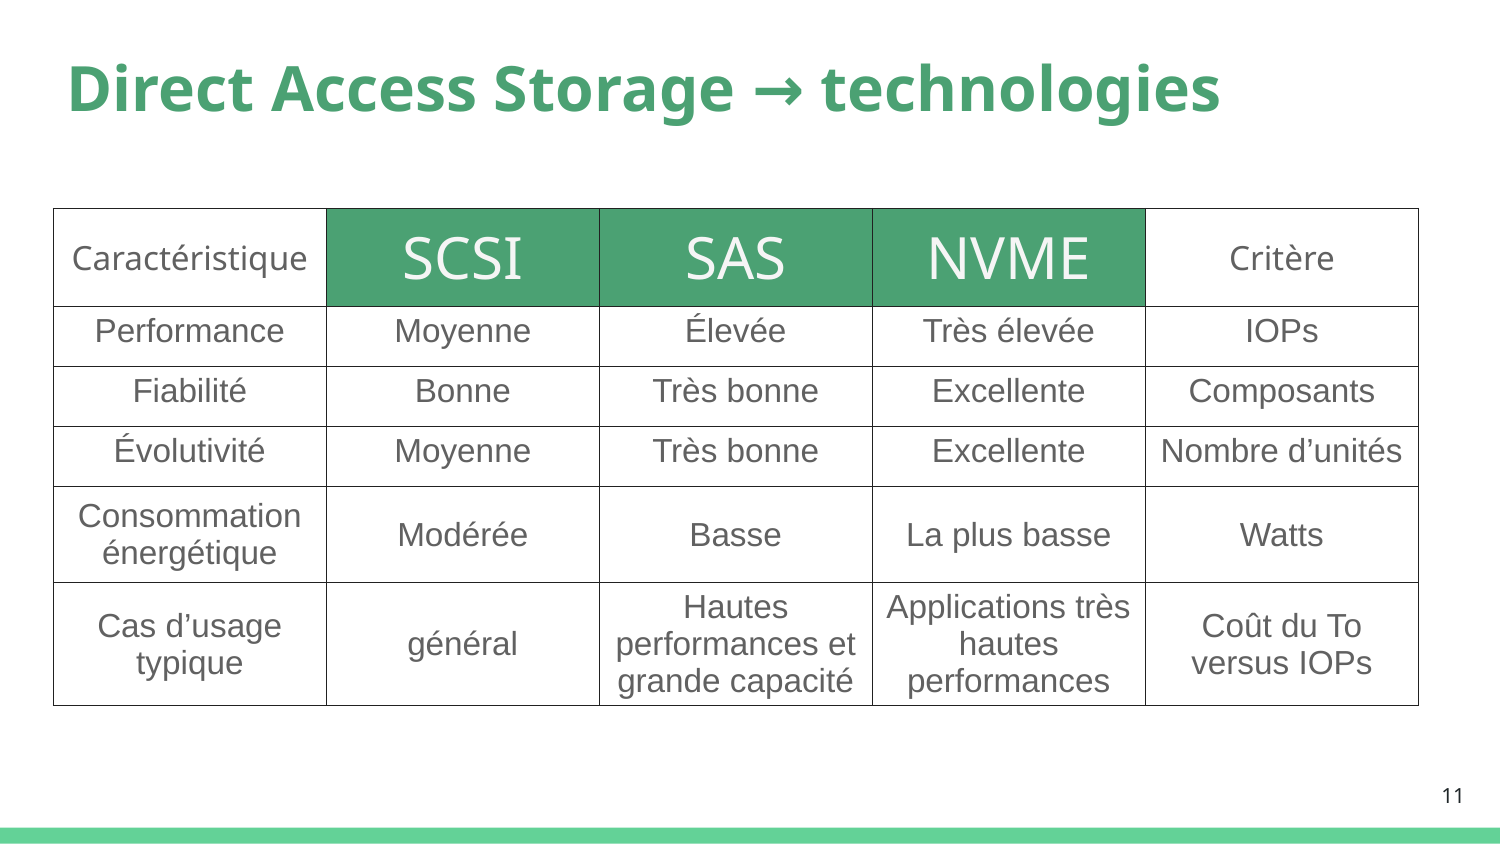

# Direct Access Storage → technologies
| Caractéristique | SCSI | SAS | NVME | Critère |
| --- | --- | --- | --- | --- |
| Performance | Moyenne | Élevée | Très élevée | IOPs |
| Fiabilité | Bonne | Très bonne | Excellente | Composants |
| Évolutivité | Moyenne | Très bonne | Excellente | Nombre d’unités |
| Consommation énergétique | Modérée | Basse | La plus basse | Watts |
| Cas d’usage typique | général | Hautes performances et grande capacité | Applications très hautes performances | Coût du To versus IOPs |